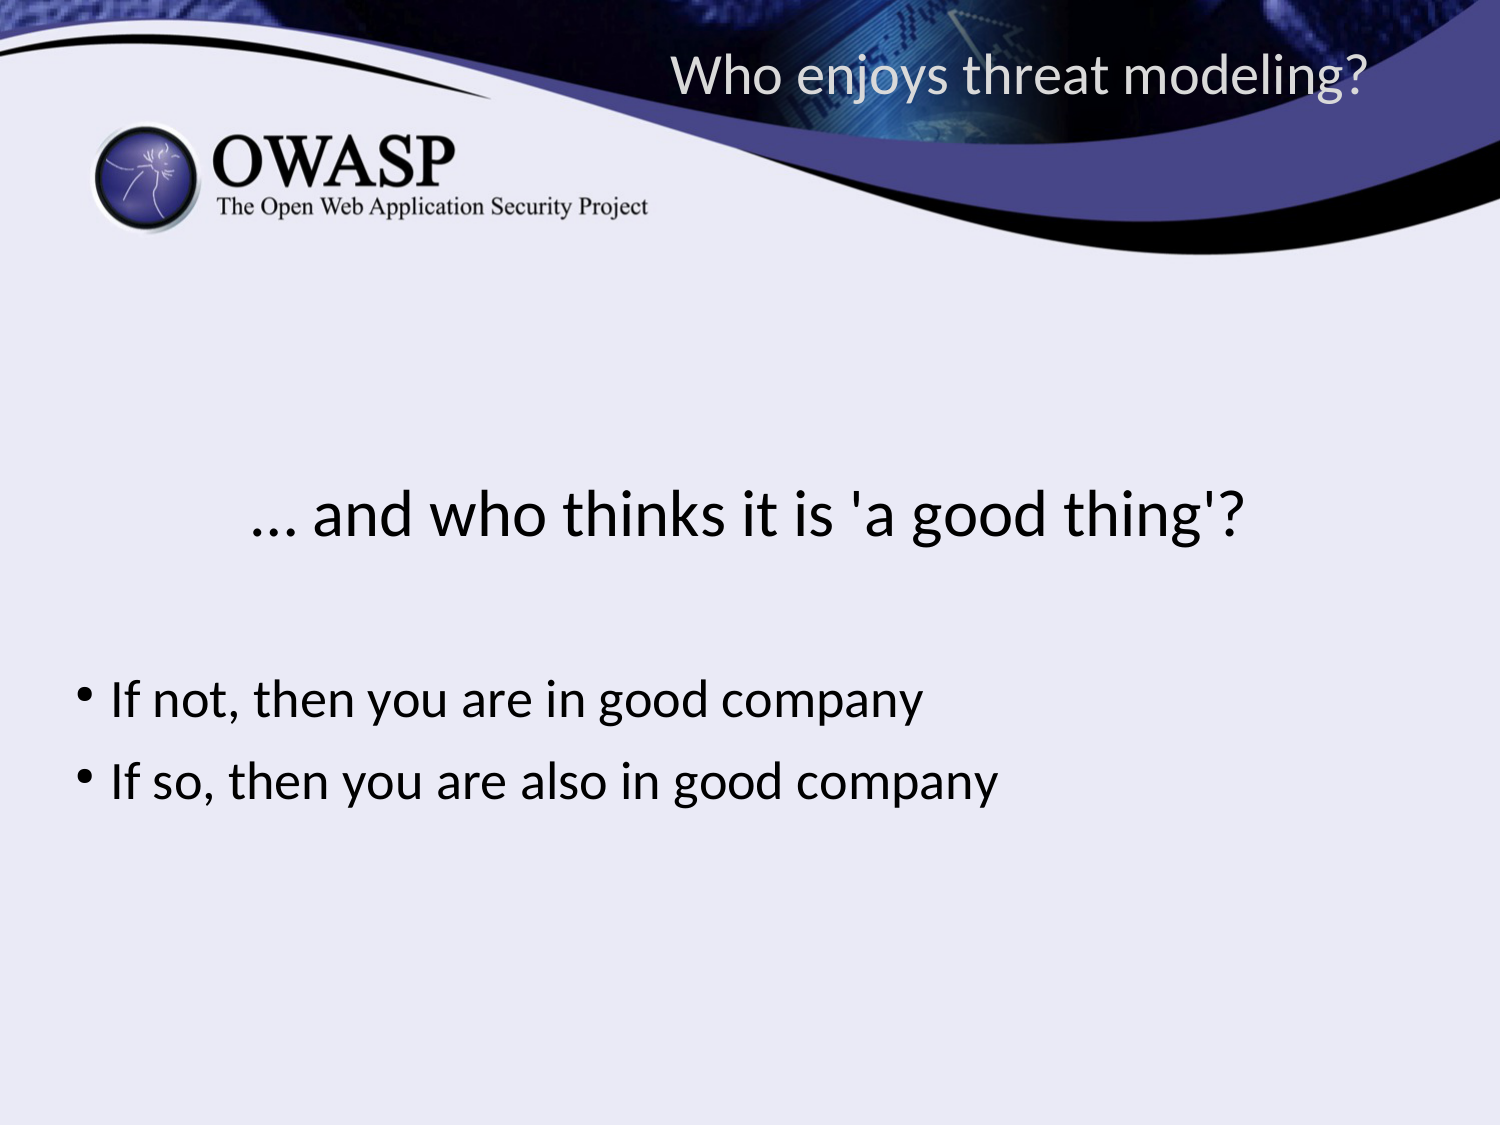

Who enjoys threat modeling?
#
… and who thinks it is 'a good thing'?
If not, then you are in good company
If so, then you are also in good company